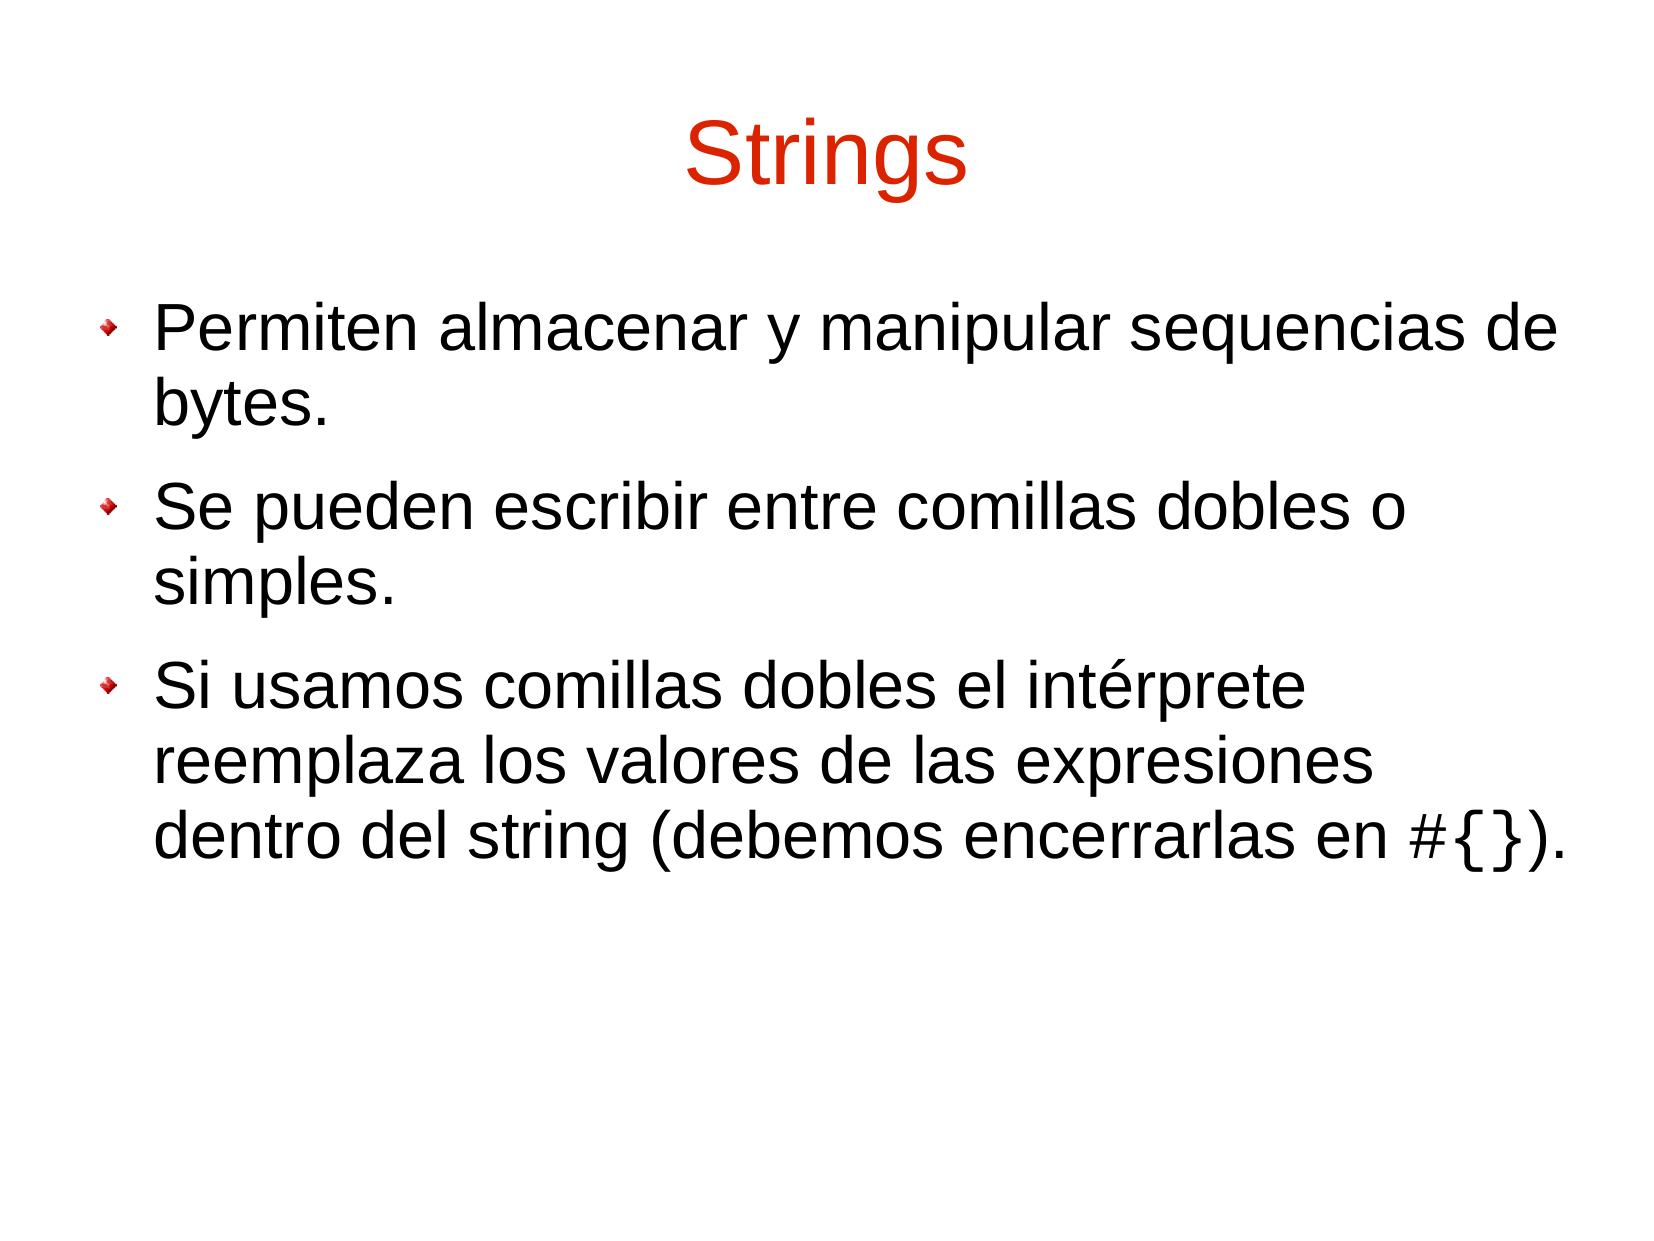

# Strings
Permiten almacenar y manipular sequencias de bytes.
Se pueden escribir entre comillas dobles o simples.
Si usamos comillas dobles el intérprete reemplaza los valores de las expresiones dentro del string (debemos encerrarlas en #{}).